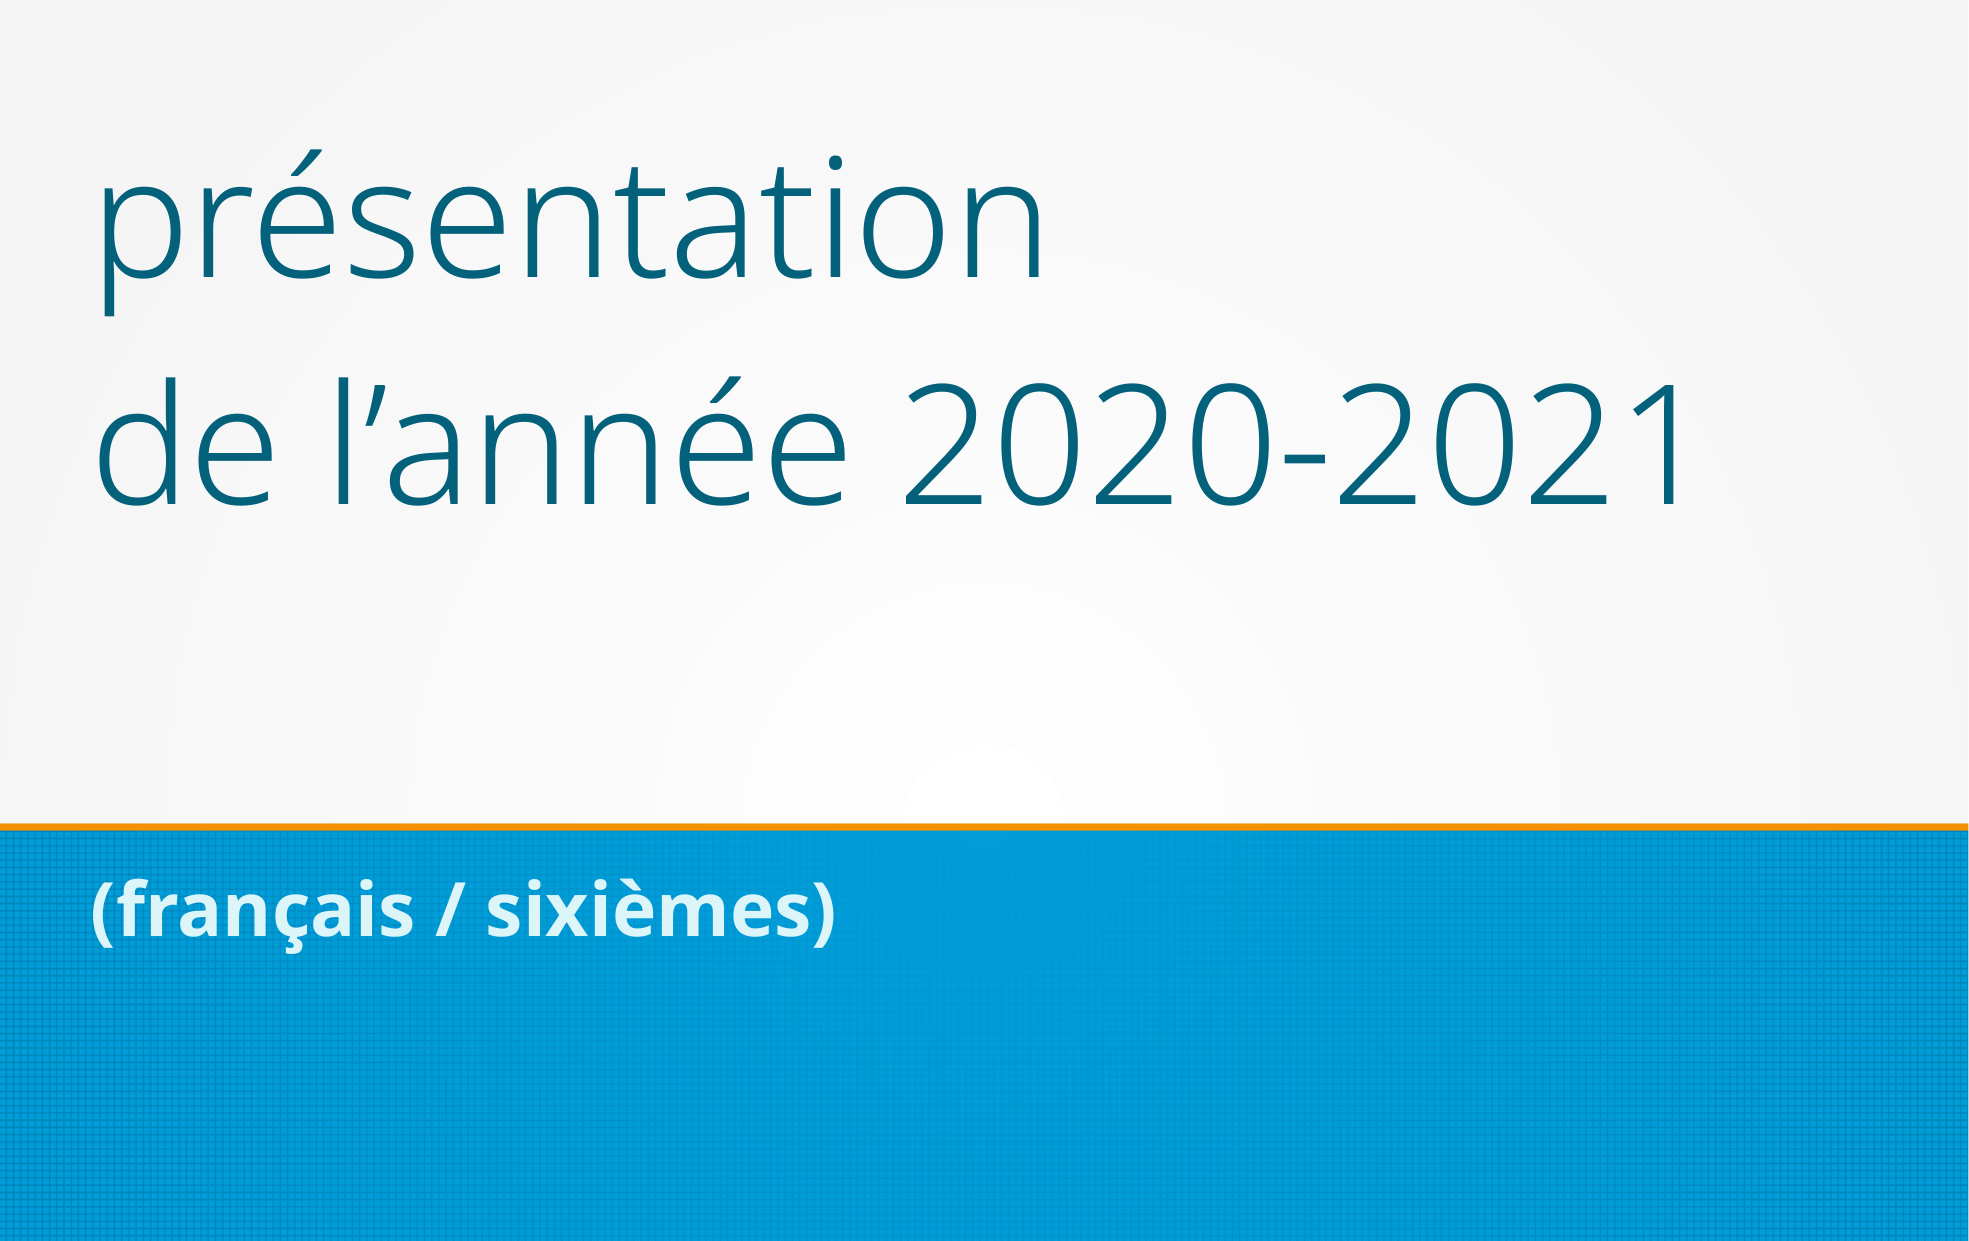

# présentation de l’année 2020-2021
(français / sixièmes)